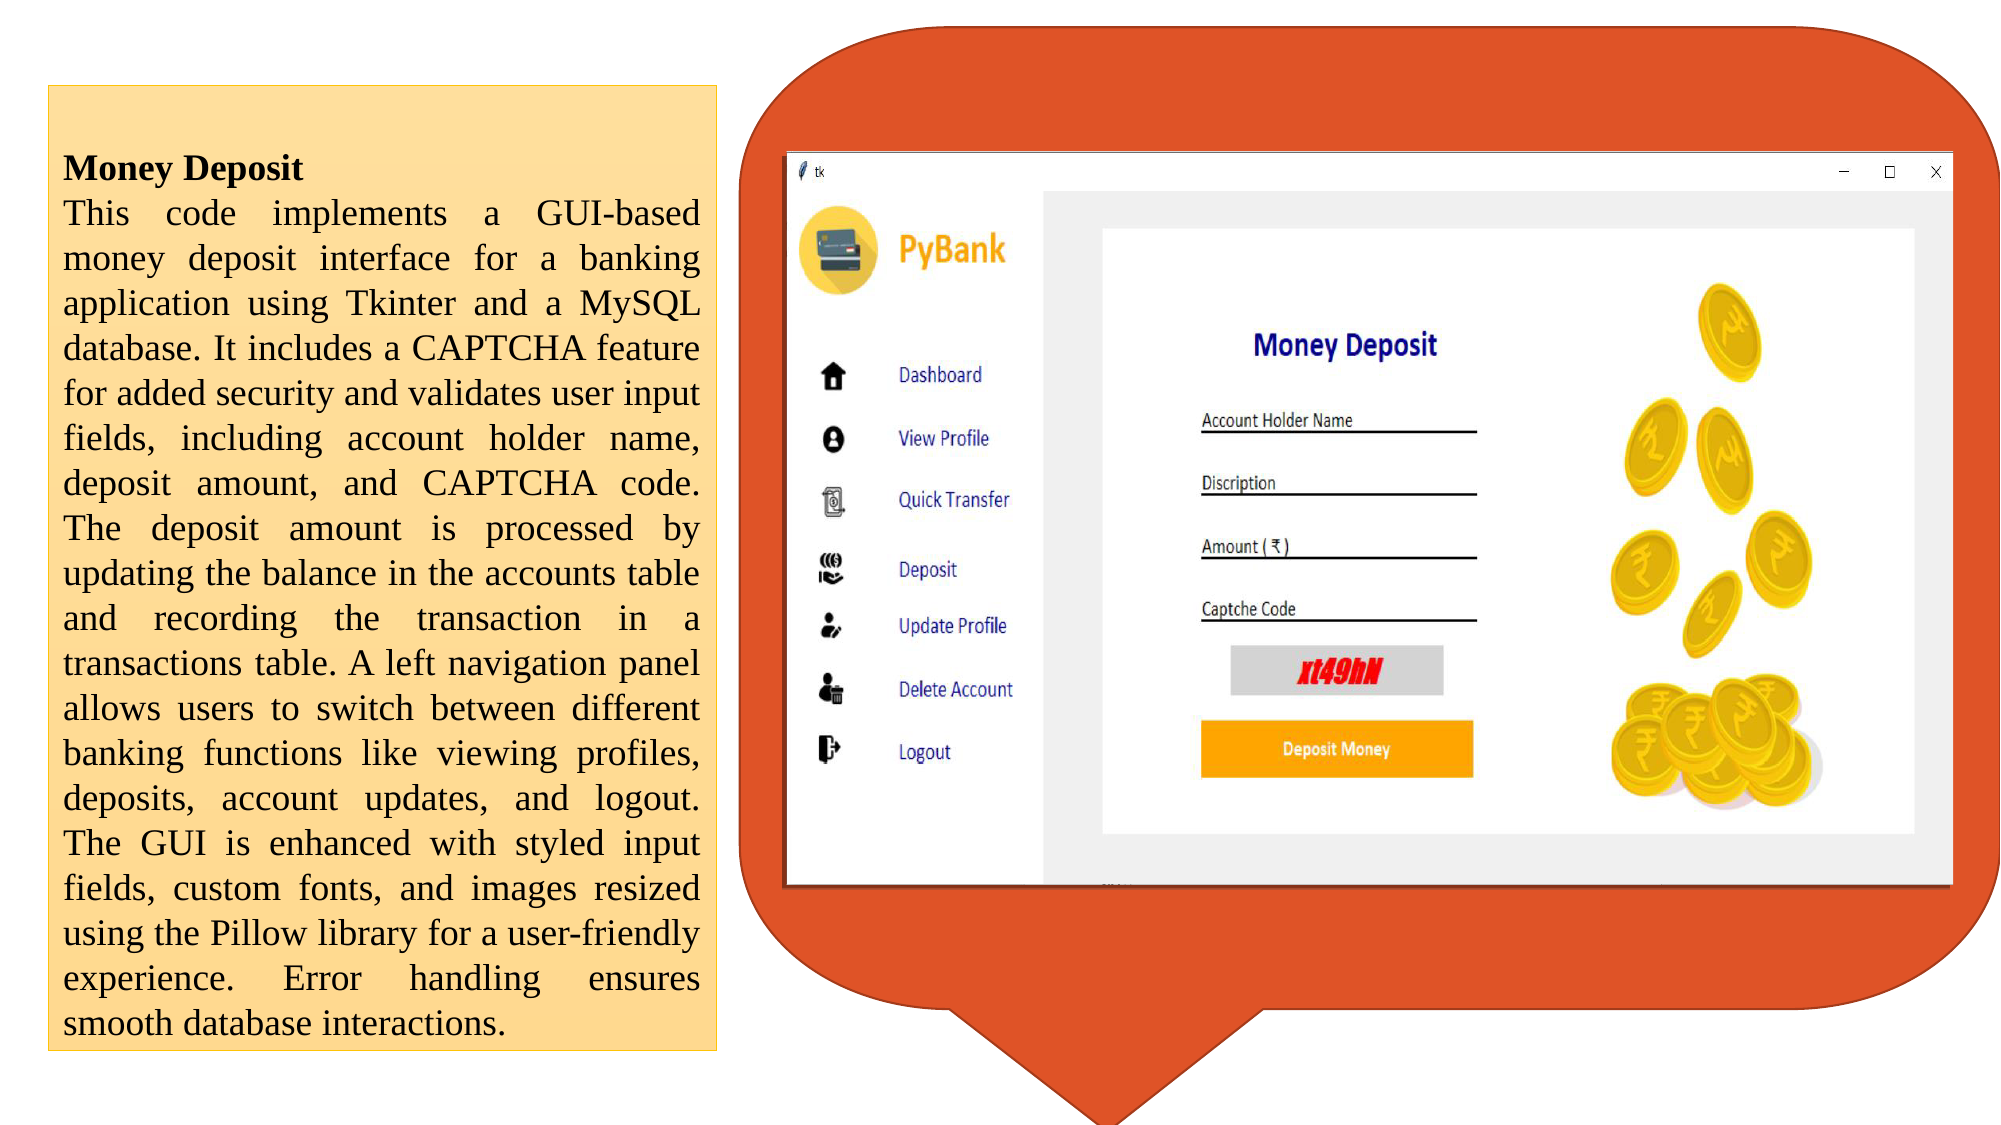

Money Deposit
This code implements a GUI-based money deposit interface for a banking application using Tkinter and a MySQL database. It includes a CAPTCHA feature for added security and validates user input fields, including account holder name, deposit amount, and CAPTCHA code. The deposit amount is processed by updating the balance in the accounts table and recording the transaction in a transactions table. A left navigation panel allows users to switch between different banking functions like viewing profiles, deposits, account updates, and logout. The GUI is enhanced with styled input fields, custom fonts, and images resized using the Pillow library for a user-friendly experience. Error handling ensures smooth database interactions.